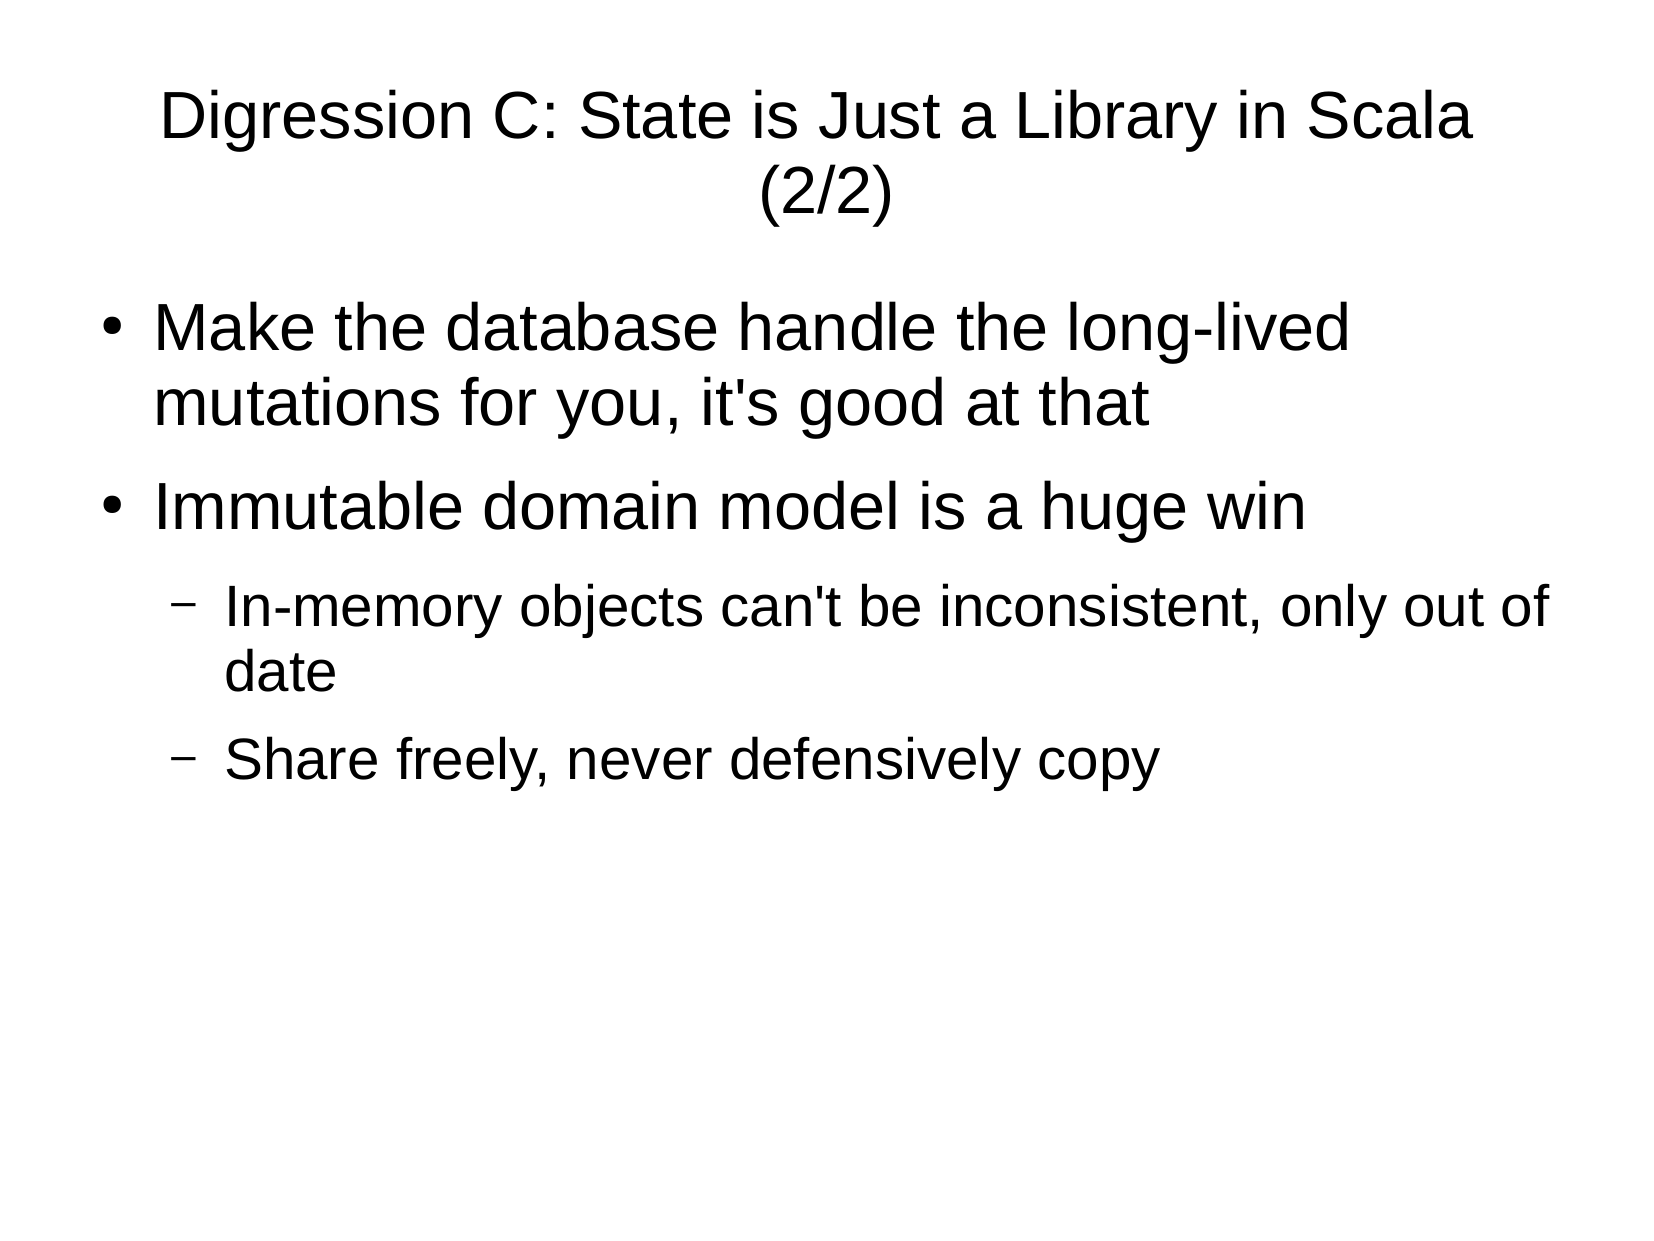

# Digression C: State is Just a Library in Scala (2/2)
Make the database handle the long-lived mutations for you, it's good at that
Immutable domain model is a huge win
In-memory objects can't be inconsistent, only out of date
Share freely, never defensively copy